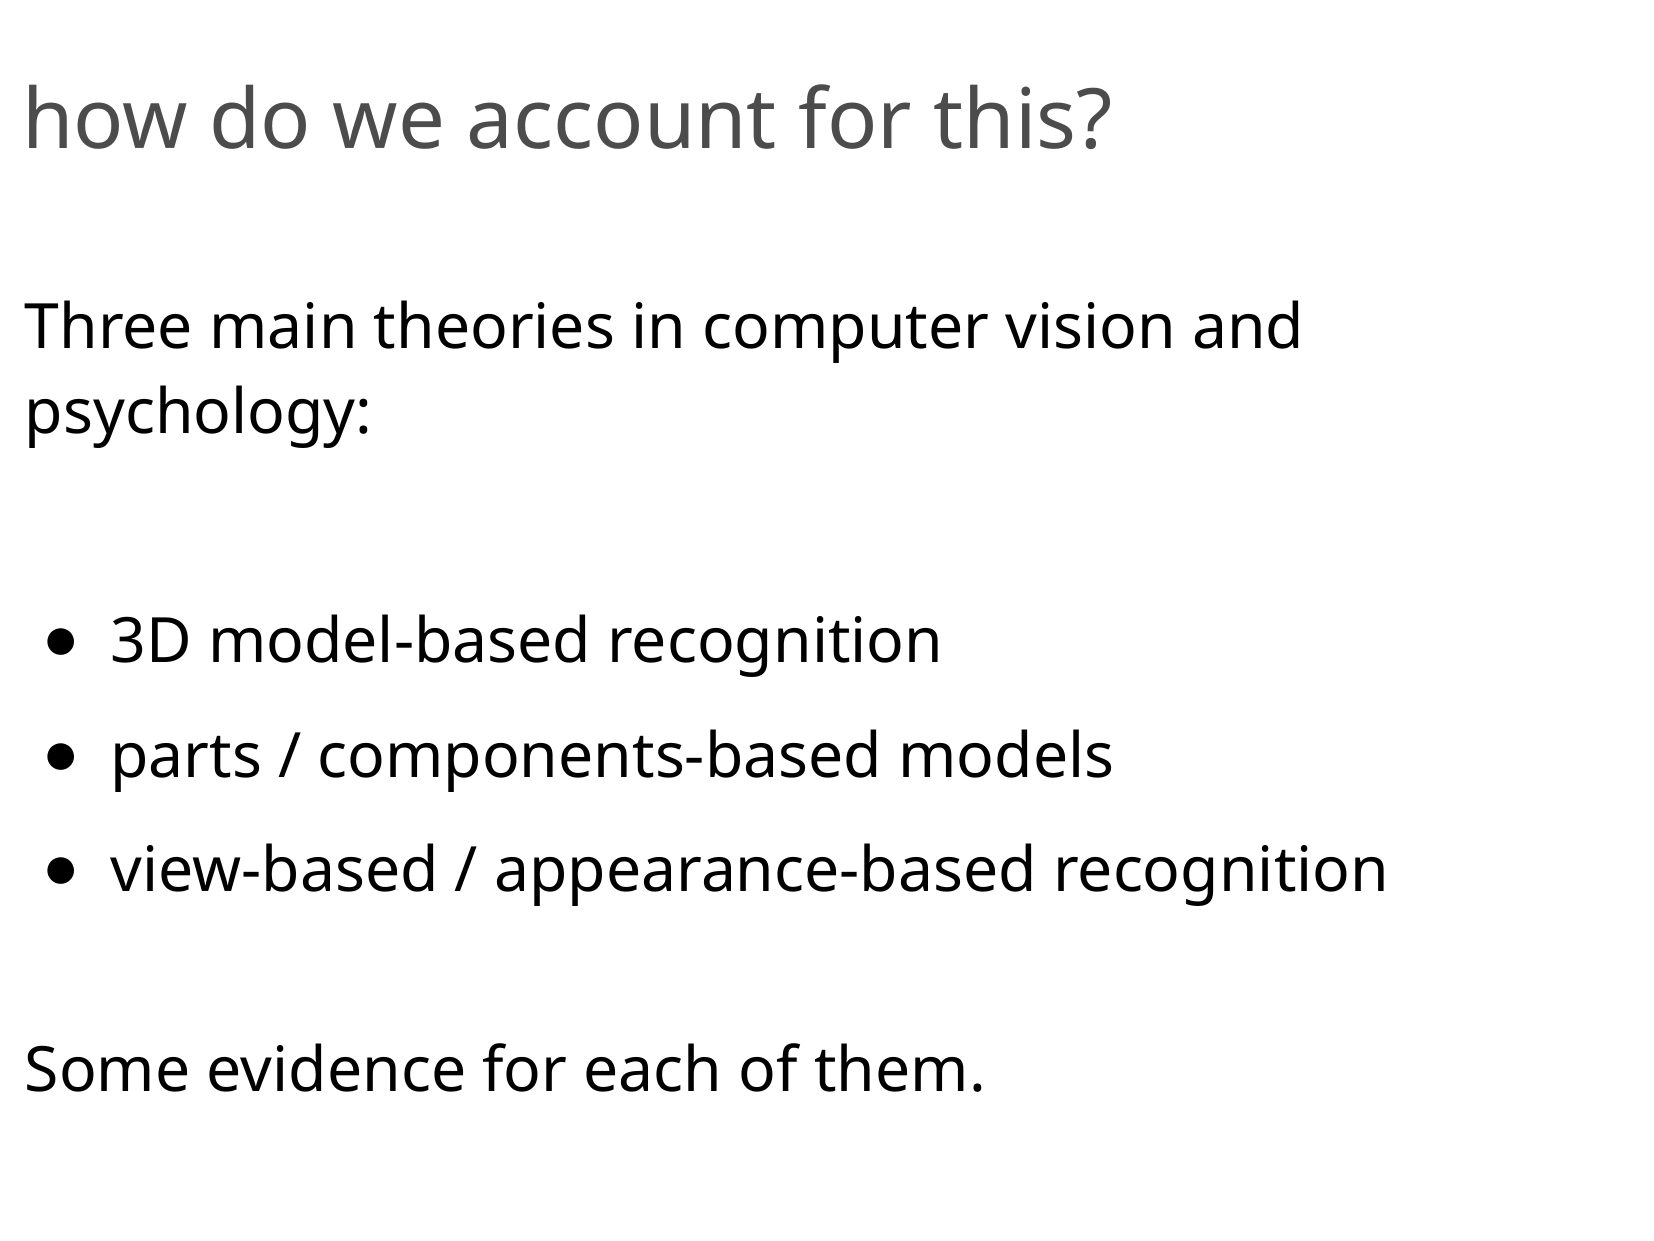

# how do we account for this?
Three main theories in computer vision and psychology:
3D model-based recognition
parts / components-based models
view-based / appearance-based recognition
Some evidence for each of them.